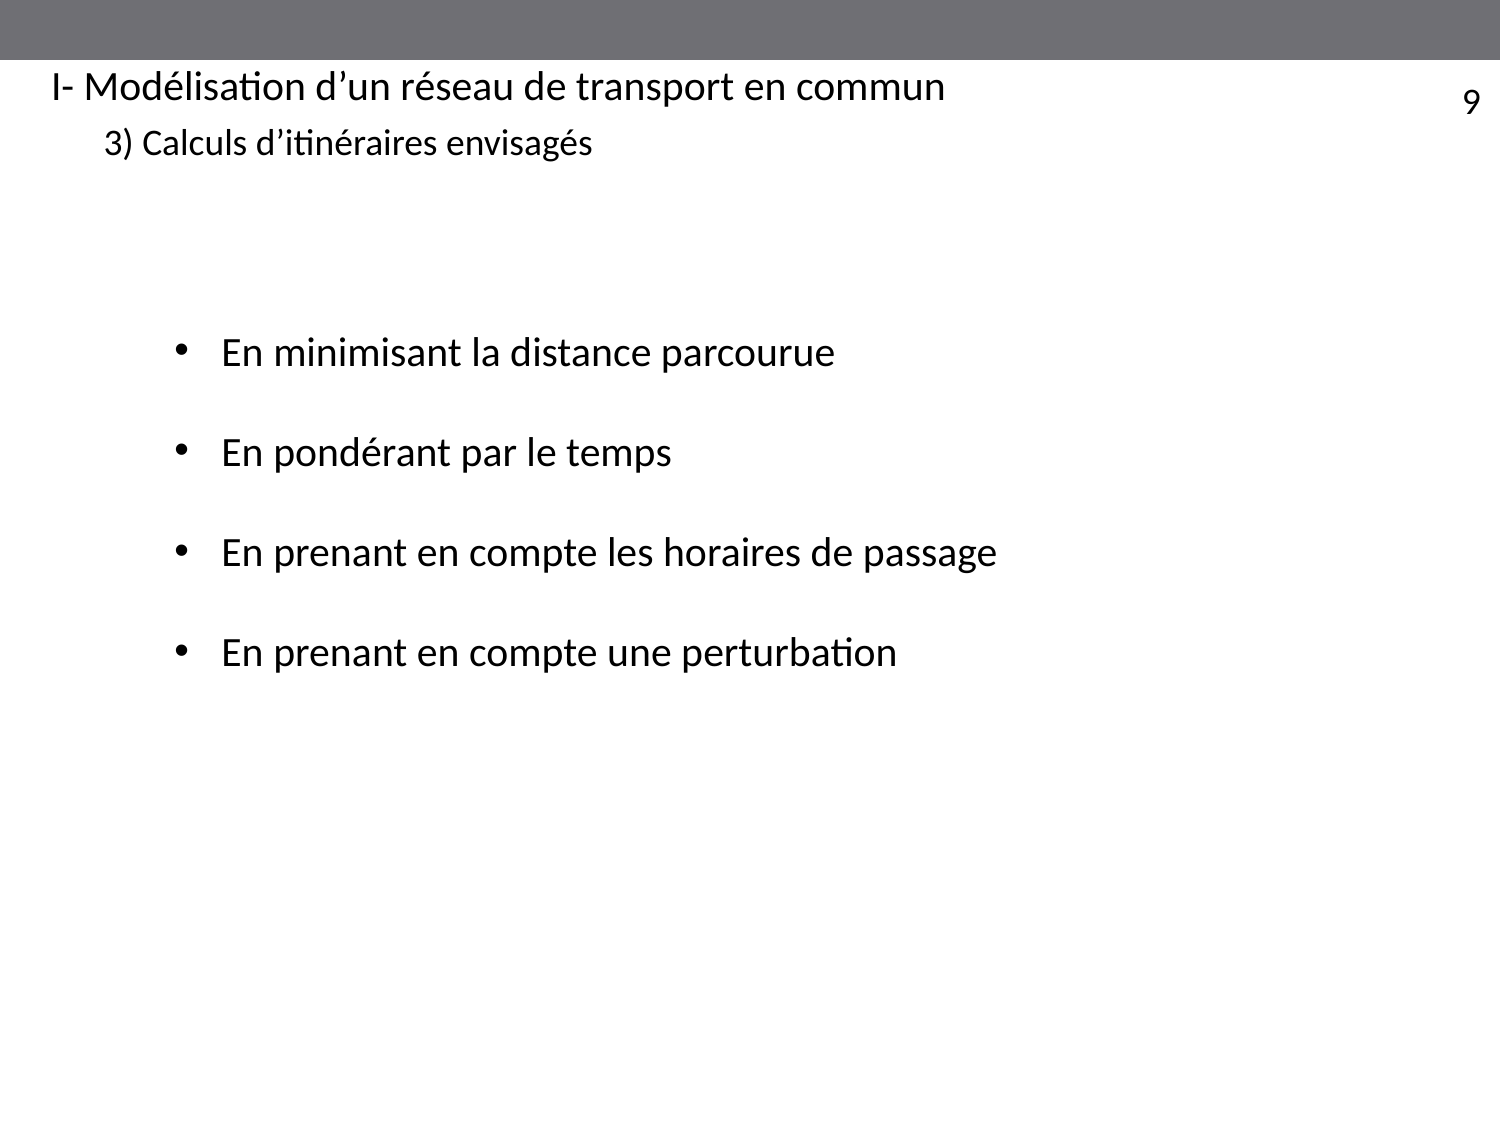

I- Modélisation d’un réseau de transport en commun
9
3) Calculs d’itinéraires envisagés
En minimisant la distance parcourue
En pondérant par le temps
En prenant en compte les horaires de passage
En prenant en compte une perturbation